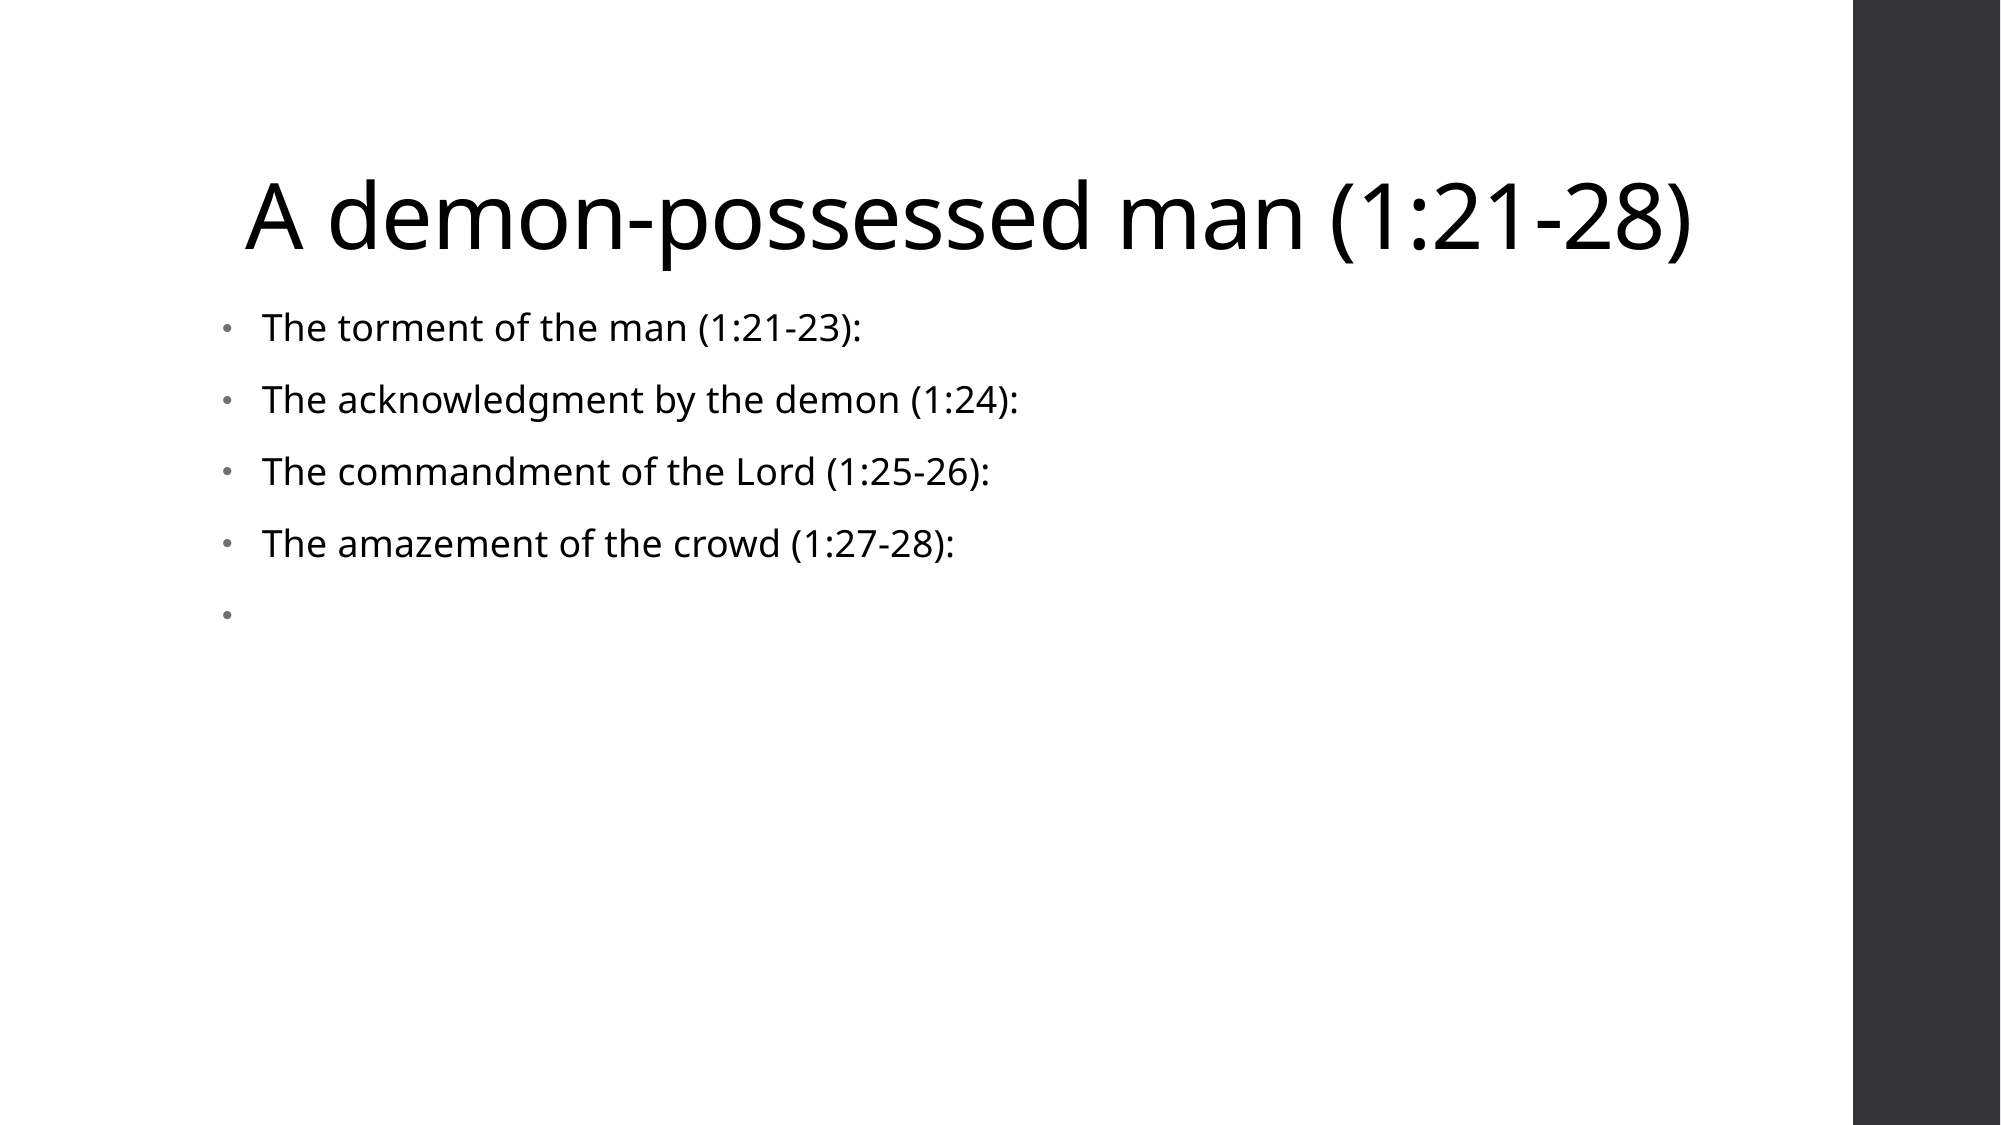

# A demon-possessed man (1:21-28)
 The torment of the man (1:21-23):
 The acknowledgment by the demon (1:24):
 The commandment of the Lord (1:25-26):
 The amazement of the crowd (1:27-28):